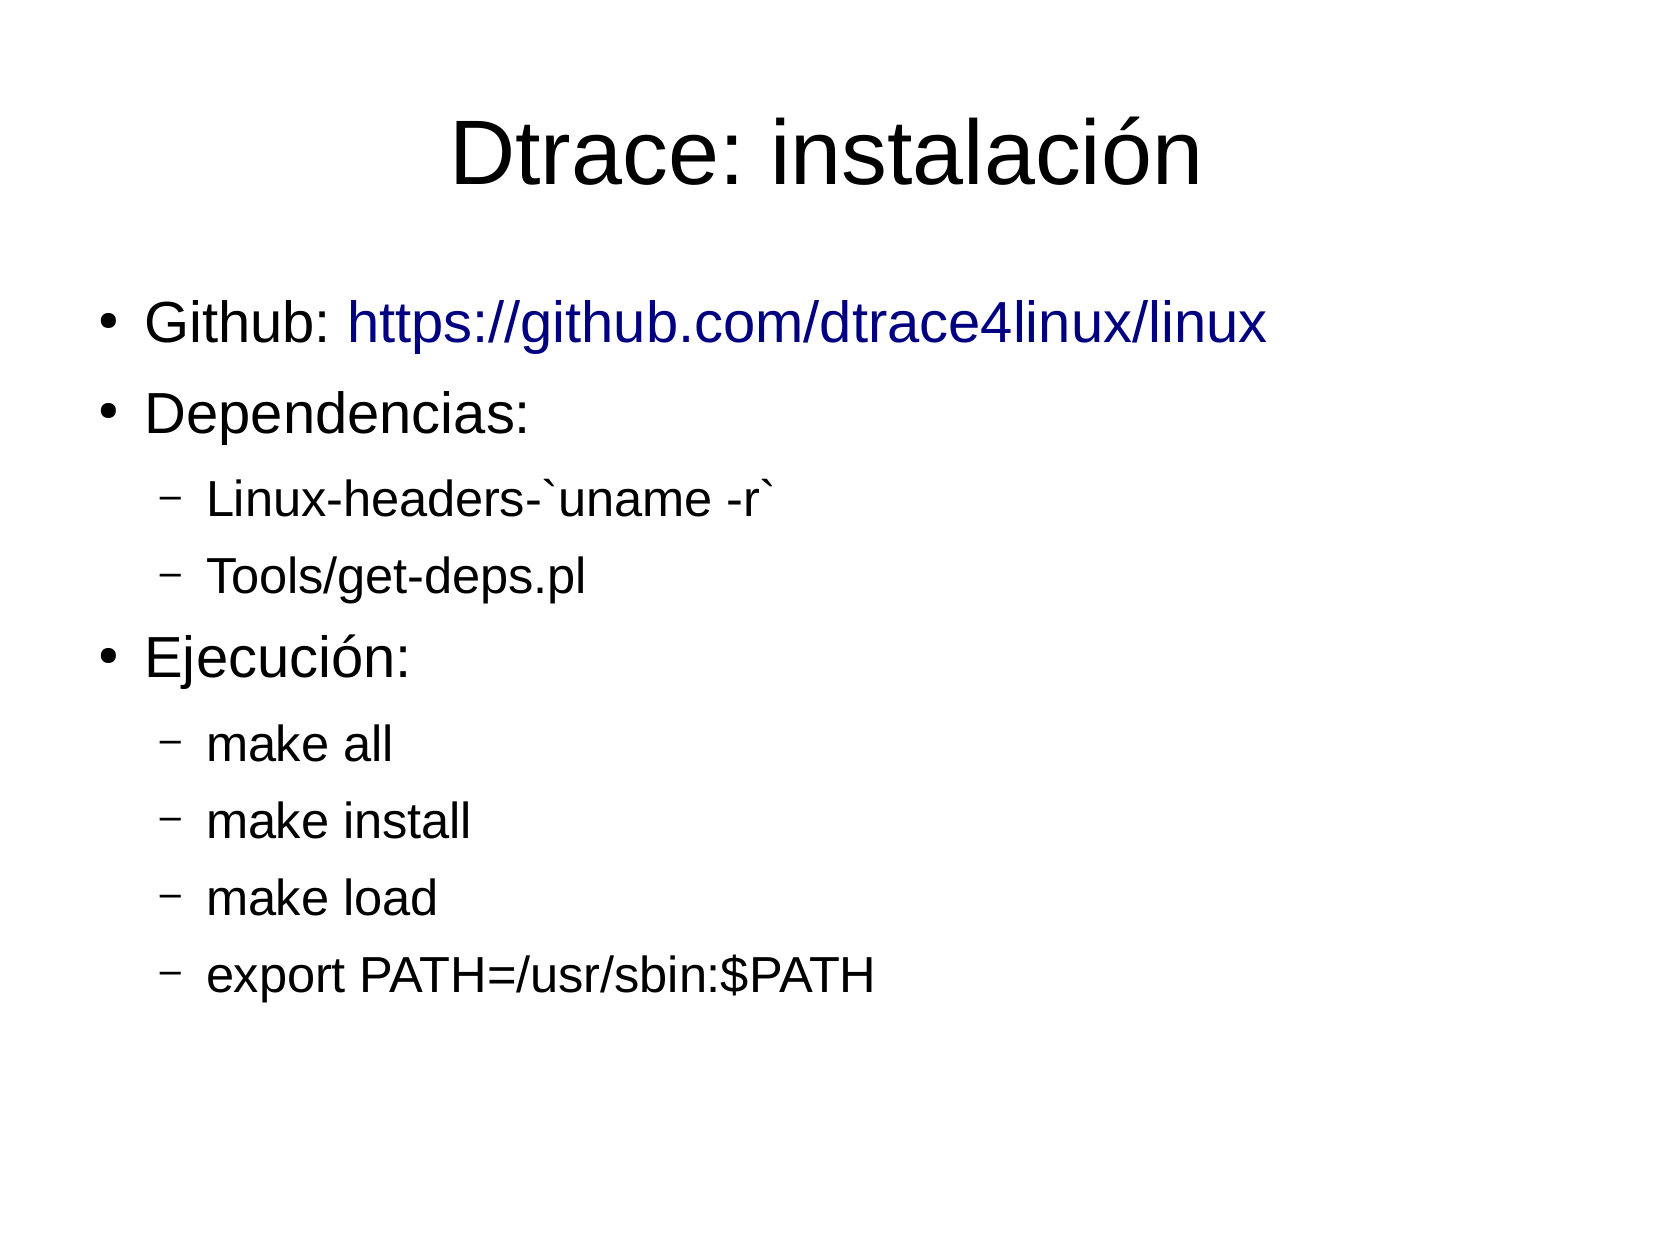

# Dtrace: instalación
Github: https://github.com/dtrace4linux/linux
Dependencias:
Linux-headers-`uname -r`
Tools/get-deps.pl
Ejecución:
make all
make install
make load
export PATH=/usr/sbin:$PATH